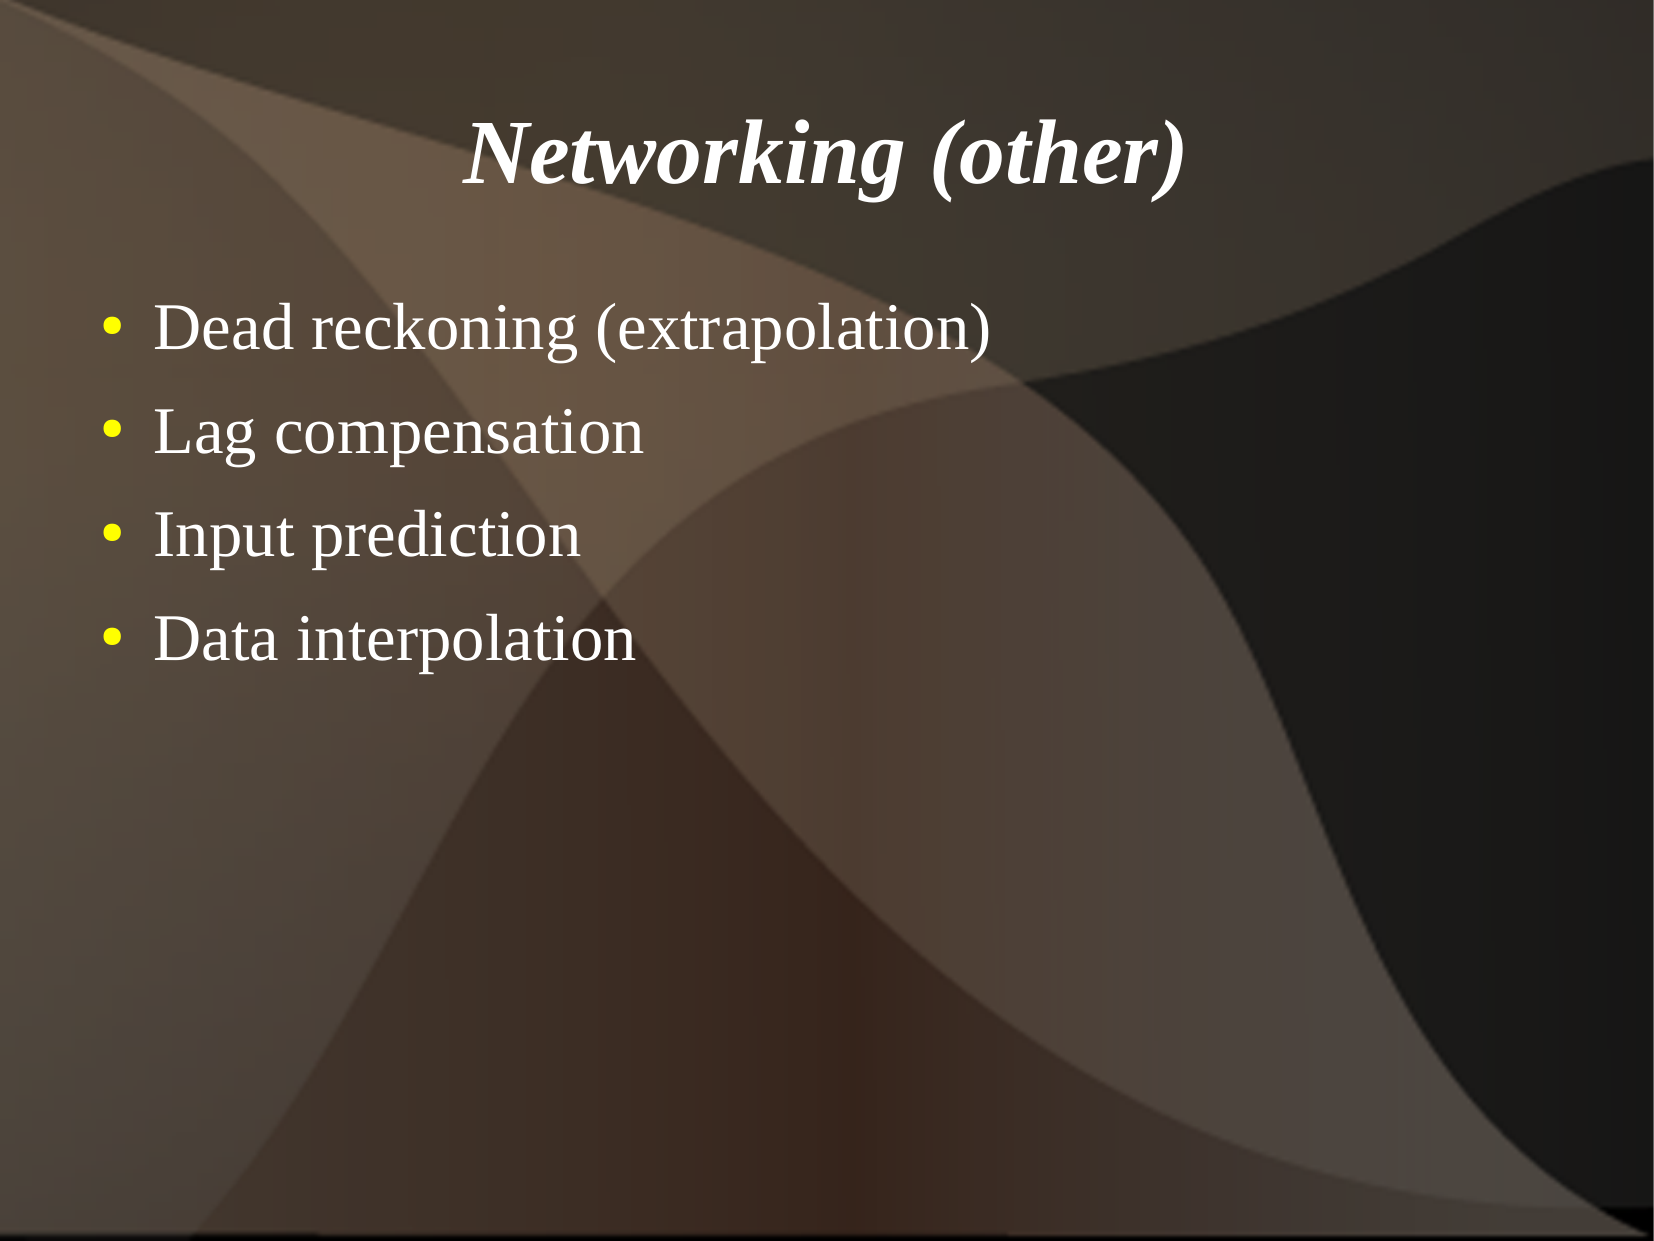

# Networking (other)
Dead reckoning (extrapolation)
Lag compensation
Input prediction
Data interpolation